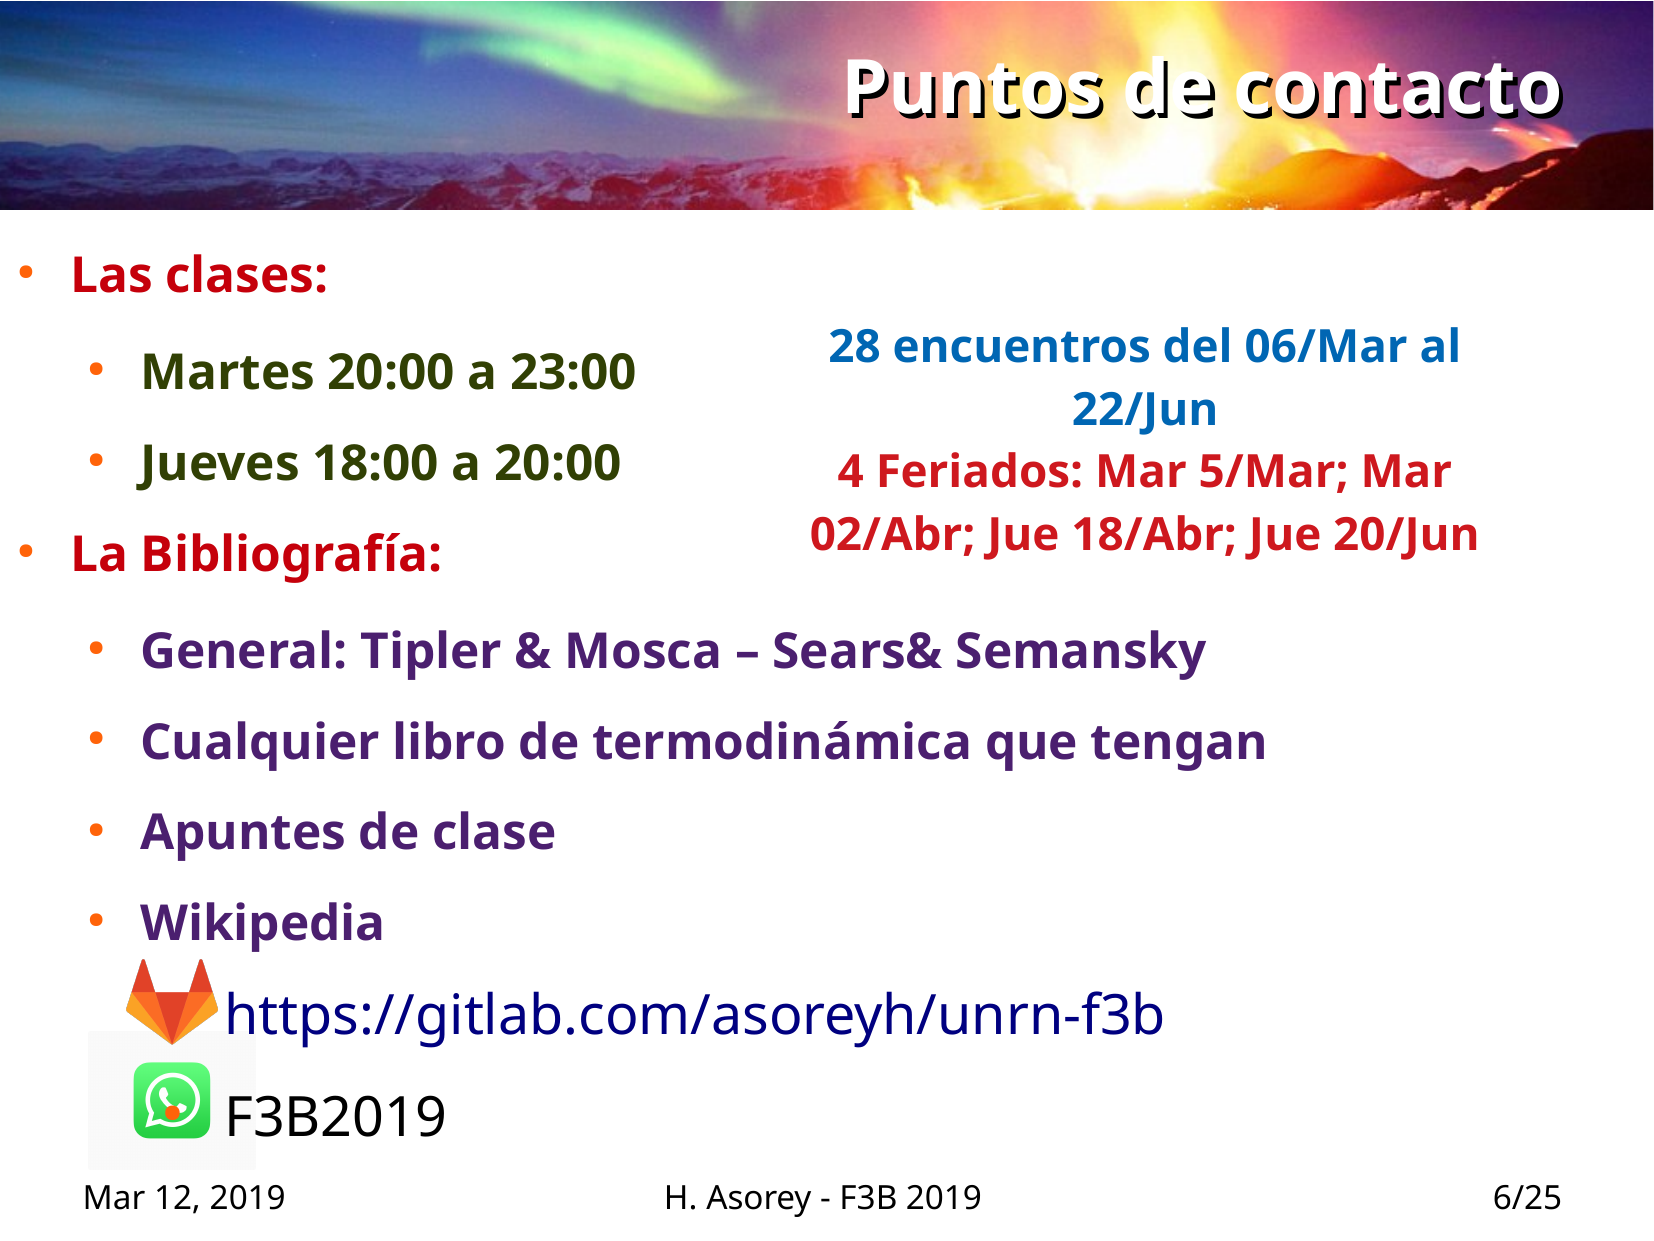

# Puntos de contacto
Las clases:
Martes 20:00 a 23:00
Jueves 18:00 a 20:00
La Bibliografía:
General: Tipler & Mosca – Sears& Semansky
Cualquier libro de termodinámica que tengan
Apuntes de clase
Wikipedia
28 encuentros del 06/Mar al 22/Jun
4 Feriados: Mar 5/Mar; Mar 02/Abr; Jue 18/Abr; Jue 20/Jun
 https://gitlab.com/asoreyh/unrn-f3b
 F3B2019
Mar 12, 2019
H. Asorey - F3B 2019
6